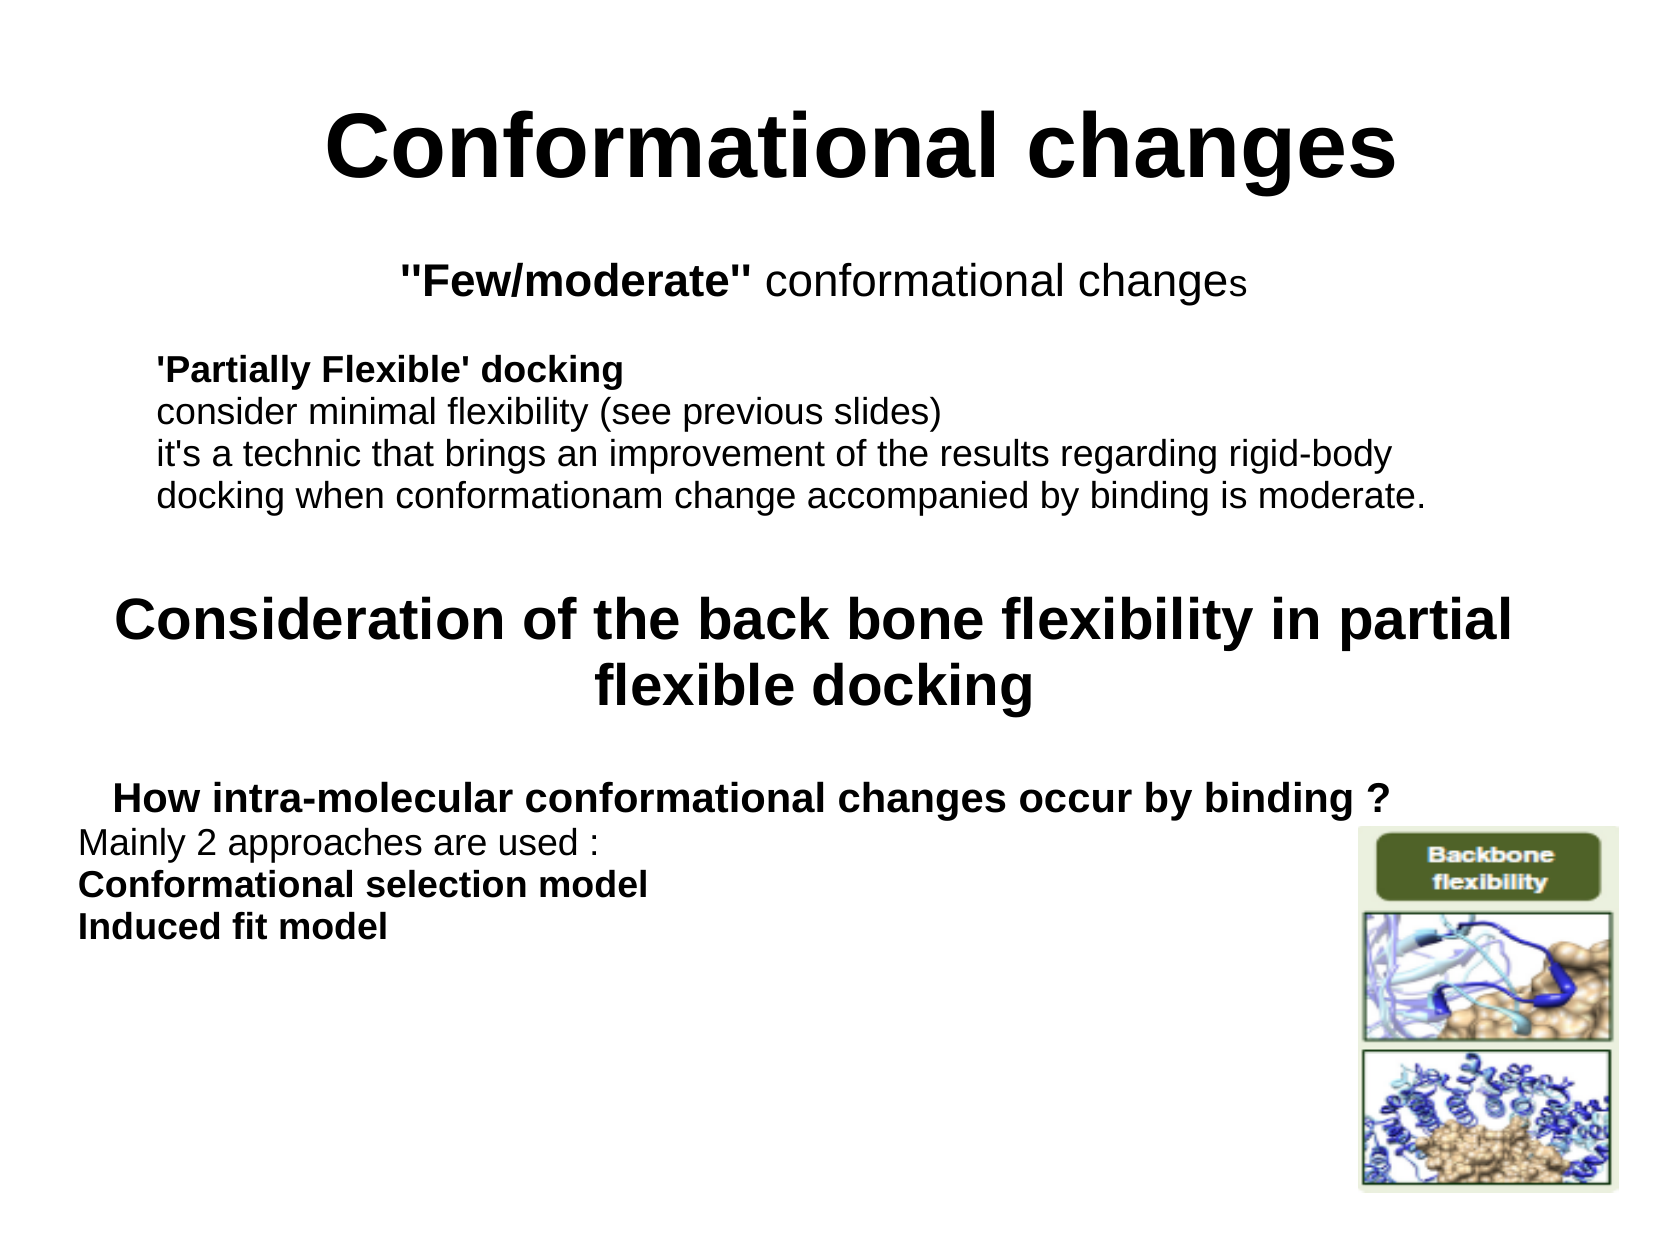

Conformational changes
''Few/moderate'' conformational changes
'Partially Flexible' docking
consider minimal flexibility (see previous slides)
it's a technic that brings an improvement of the results regarding rigid-body docking when conformationam change accompanied by binding is moderate.
Consideration of the back bone flexibility in partial flexible docking
How intra-molecular conformational changes occur by binding ?
Mainly 2 approaches are used :
Conformational selection model
Induced fit model